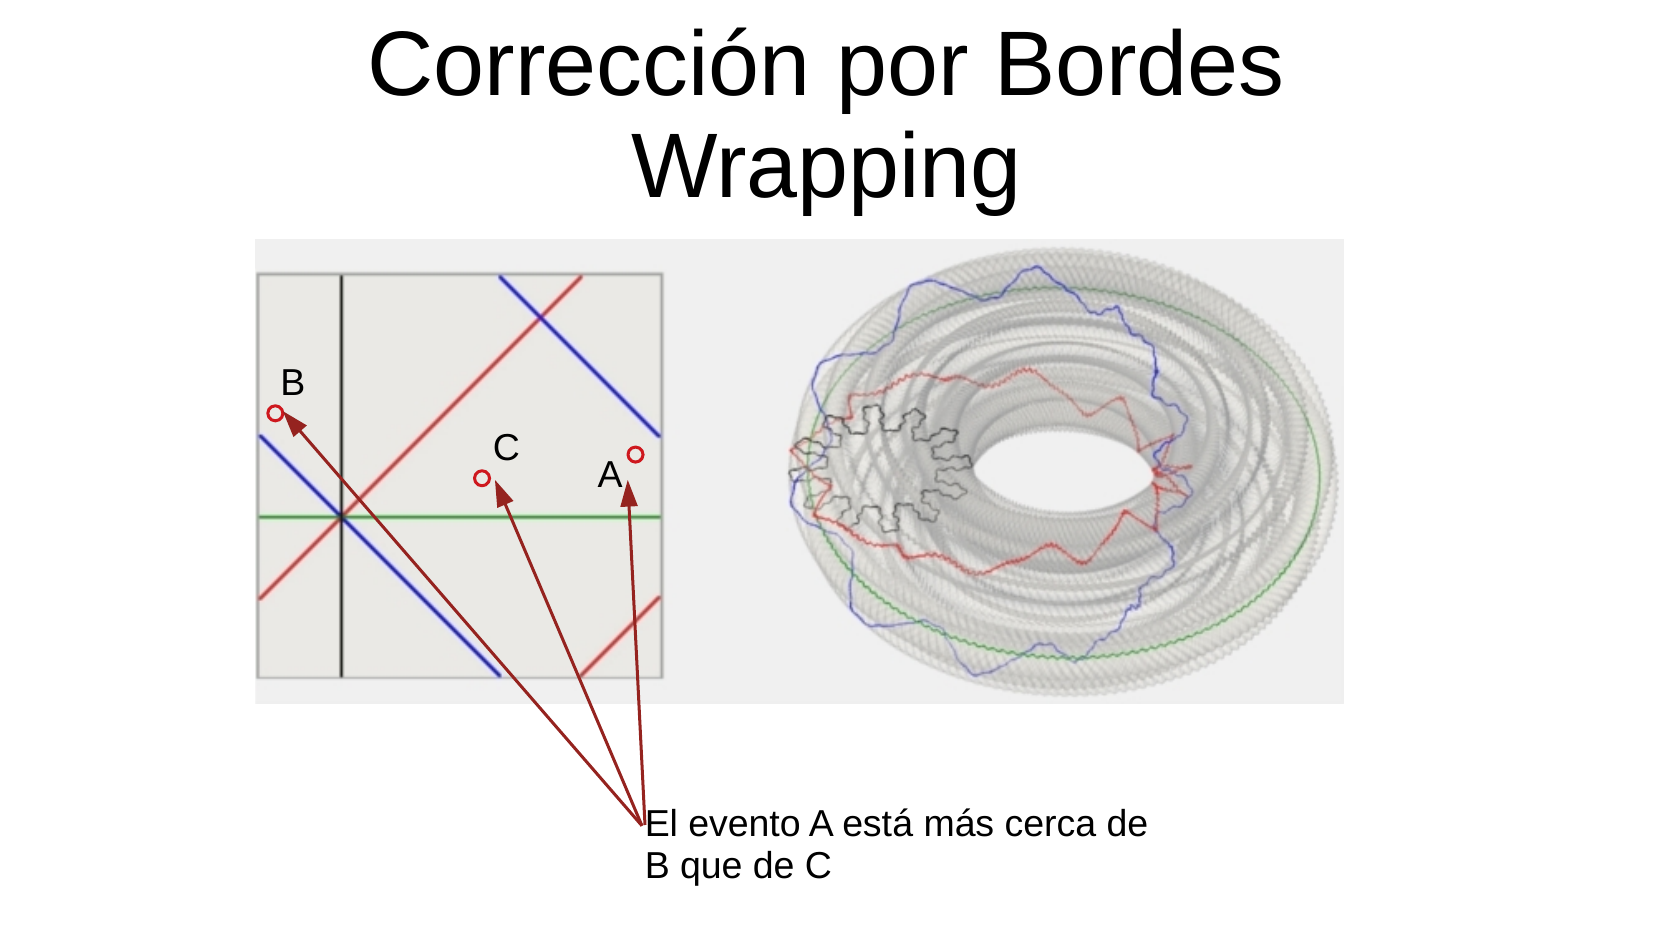

# Corrección por Bordes Wrapping
B
C
A
El evento A está más cerca de B que de C